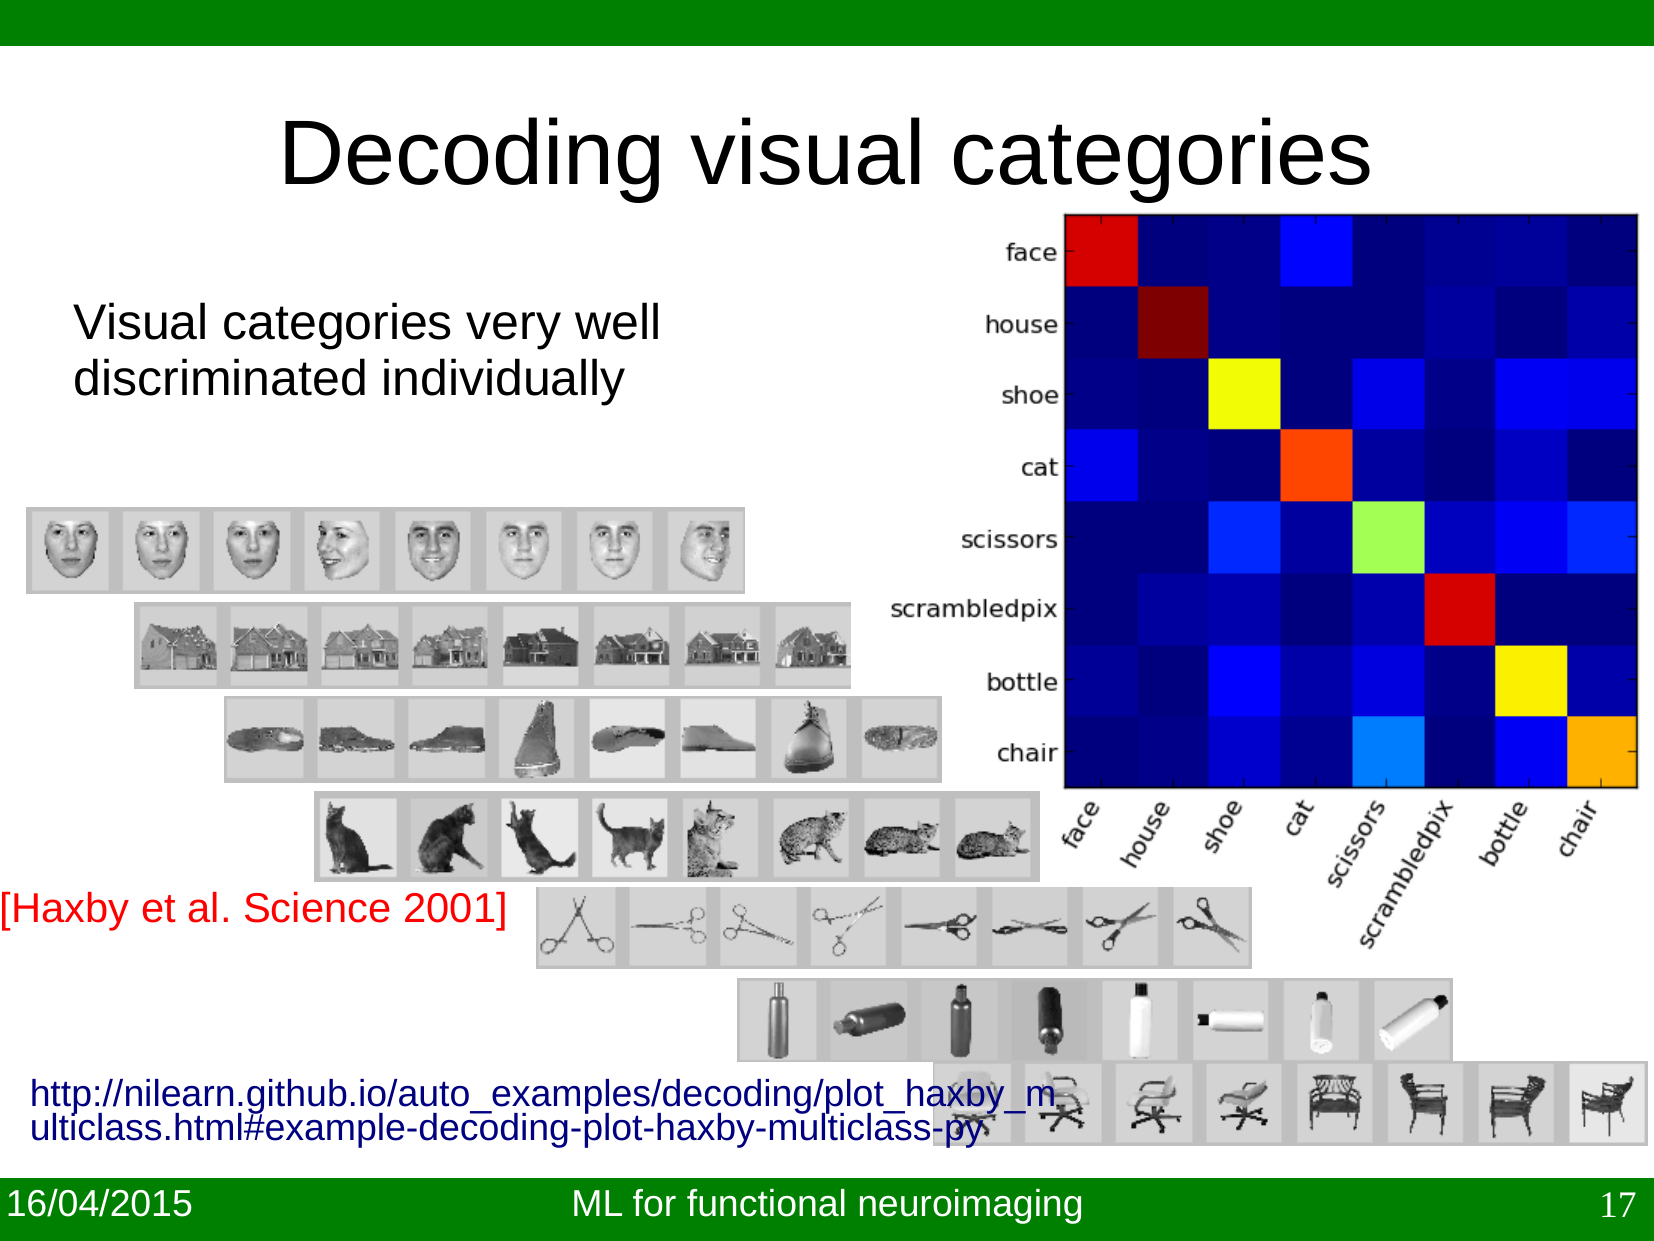

# Decoding visual categories
Visual categories very well discriminated individually
[Haxby et al. Science 2001]
http://nilearn.github.io/auto_examples/decoding/plot_haxby_multiclass.html#example-decoding-plot-haxby-multiclass-py
17